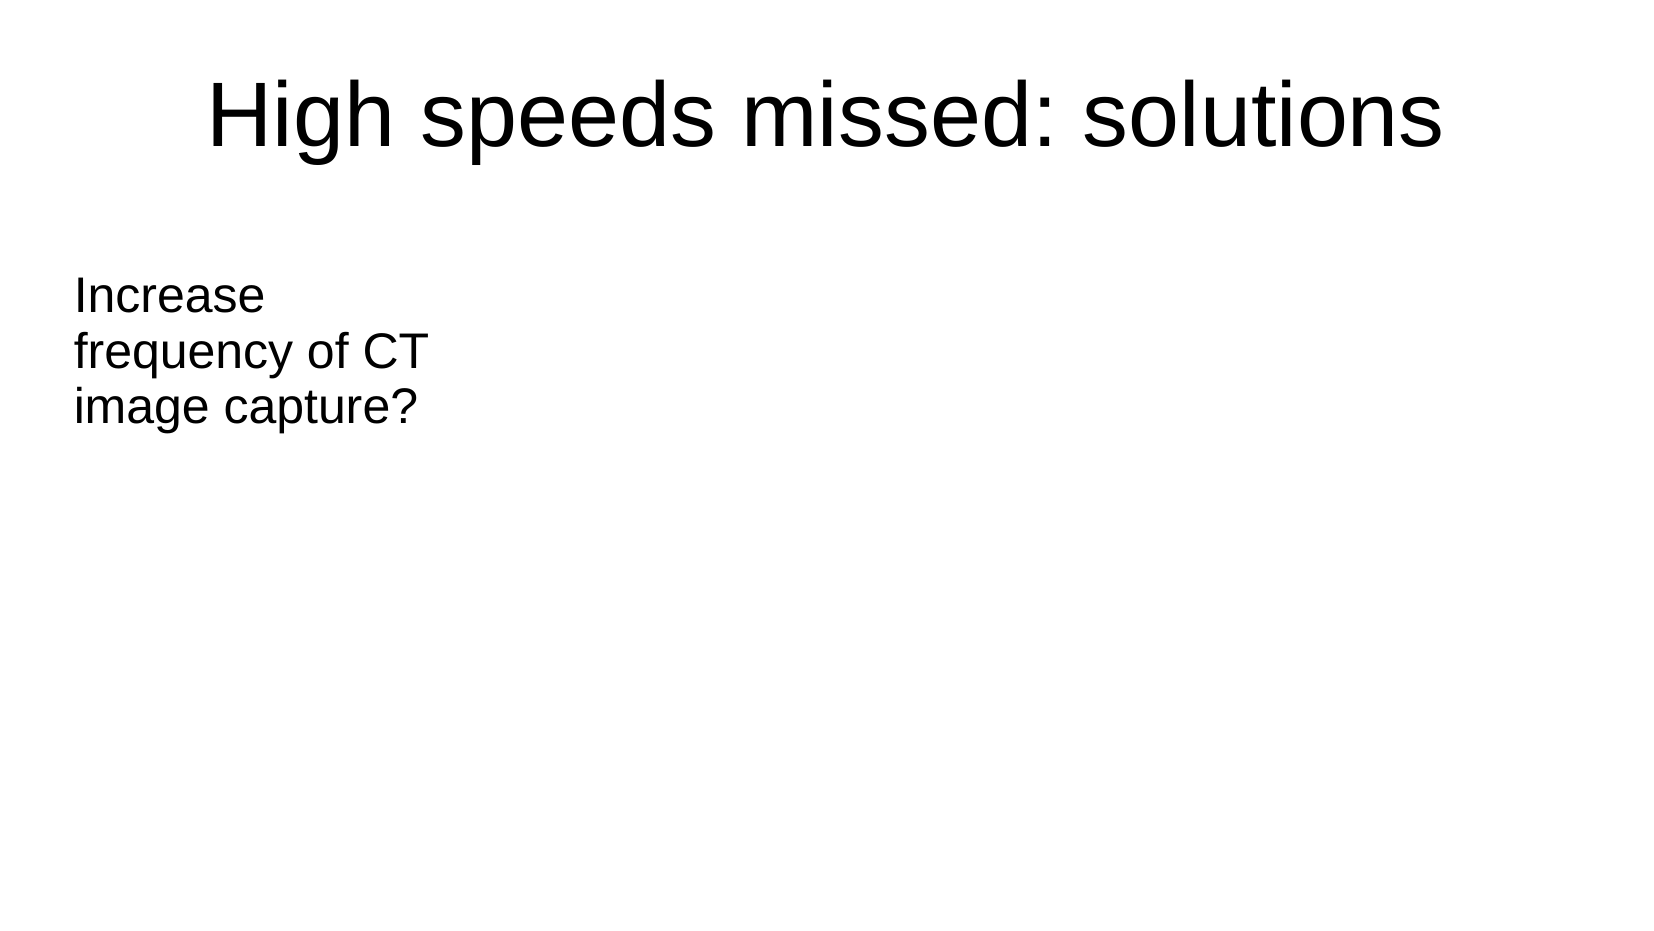

# High speeds missed: solutions
Increase frequency of CT image capture?